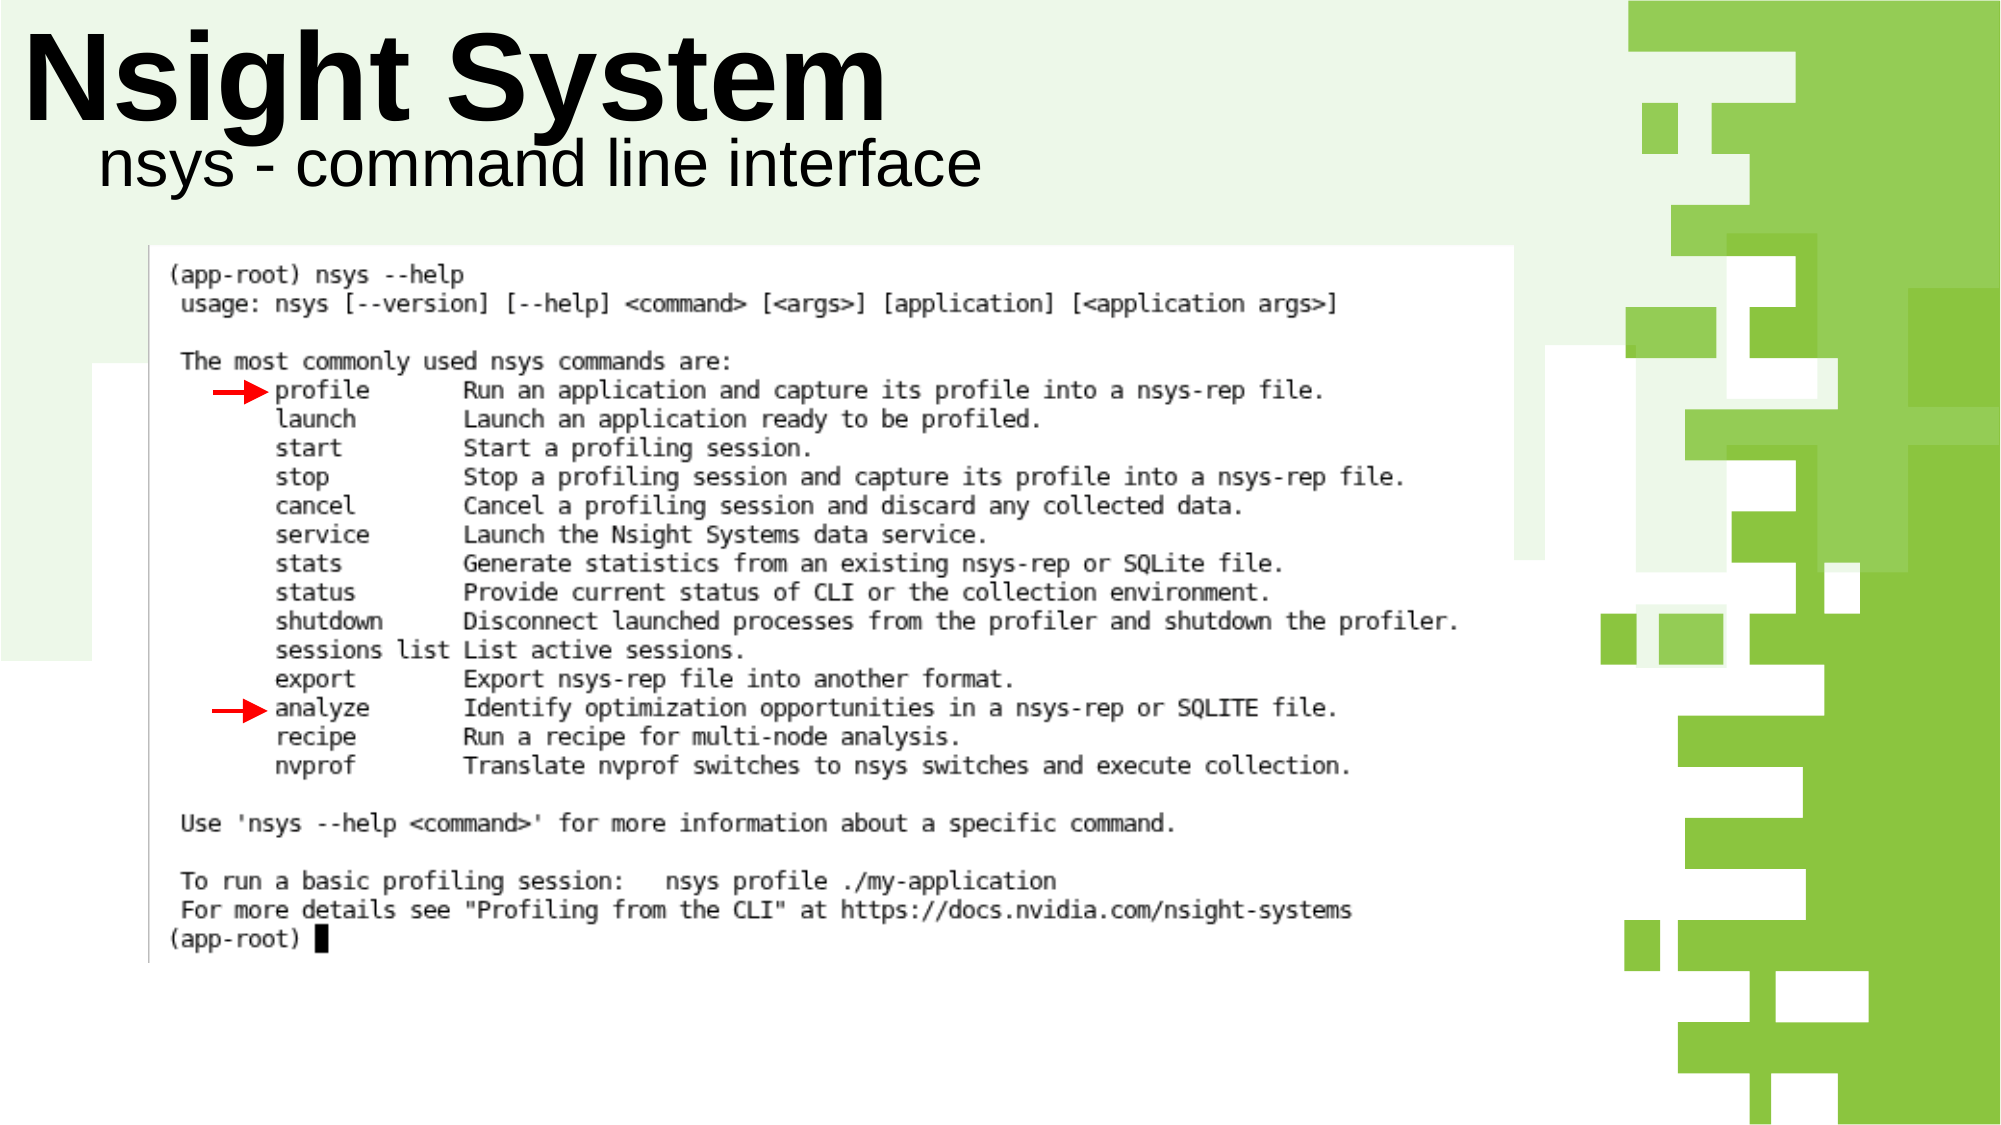

Nsight System
nsys - command line interface